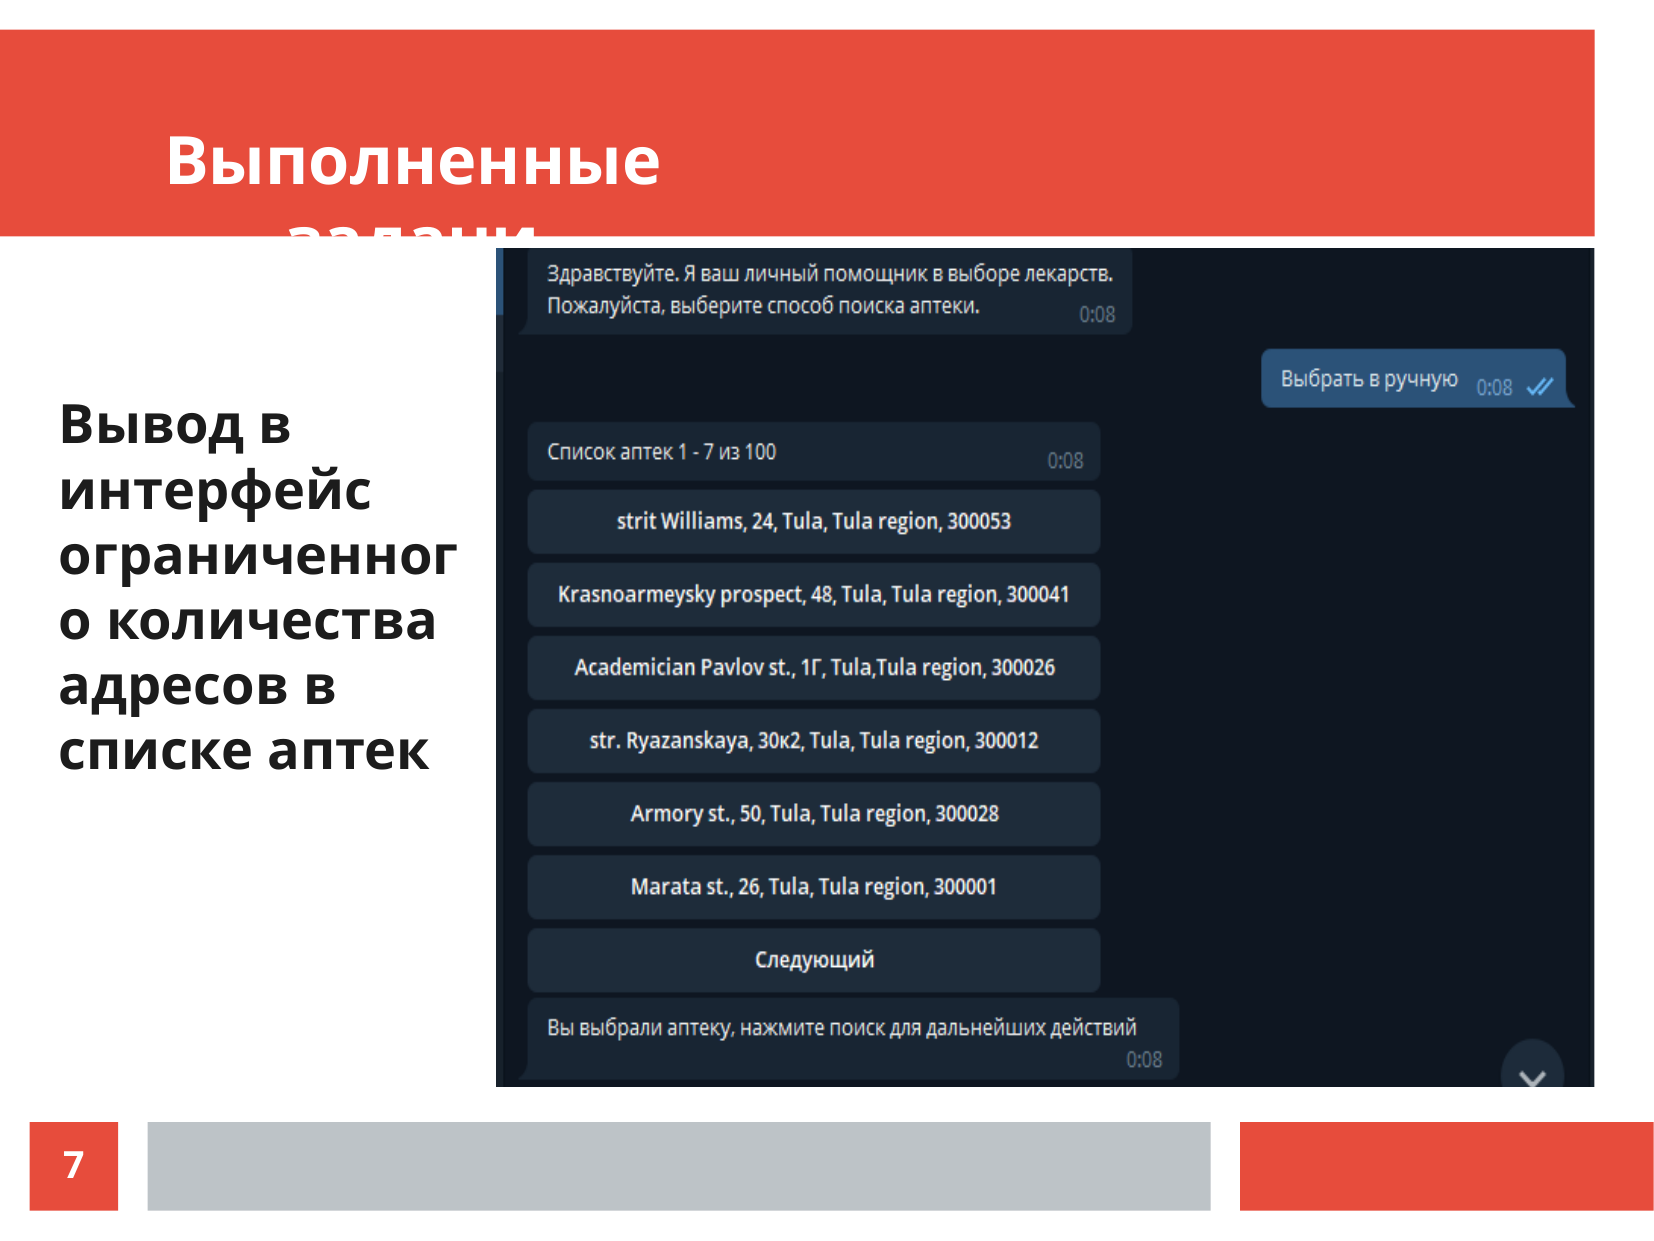

# Выполненные задачи
Вывод в интерфейс ограниченного количества адресов в списке аптек